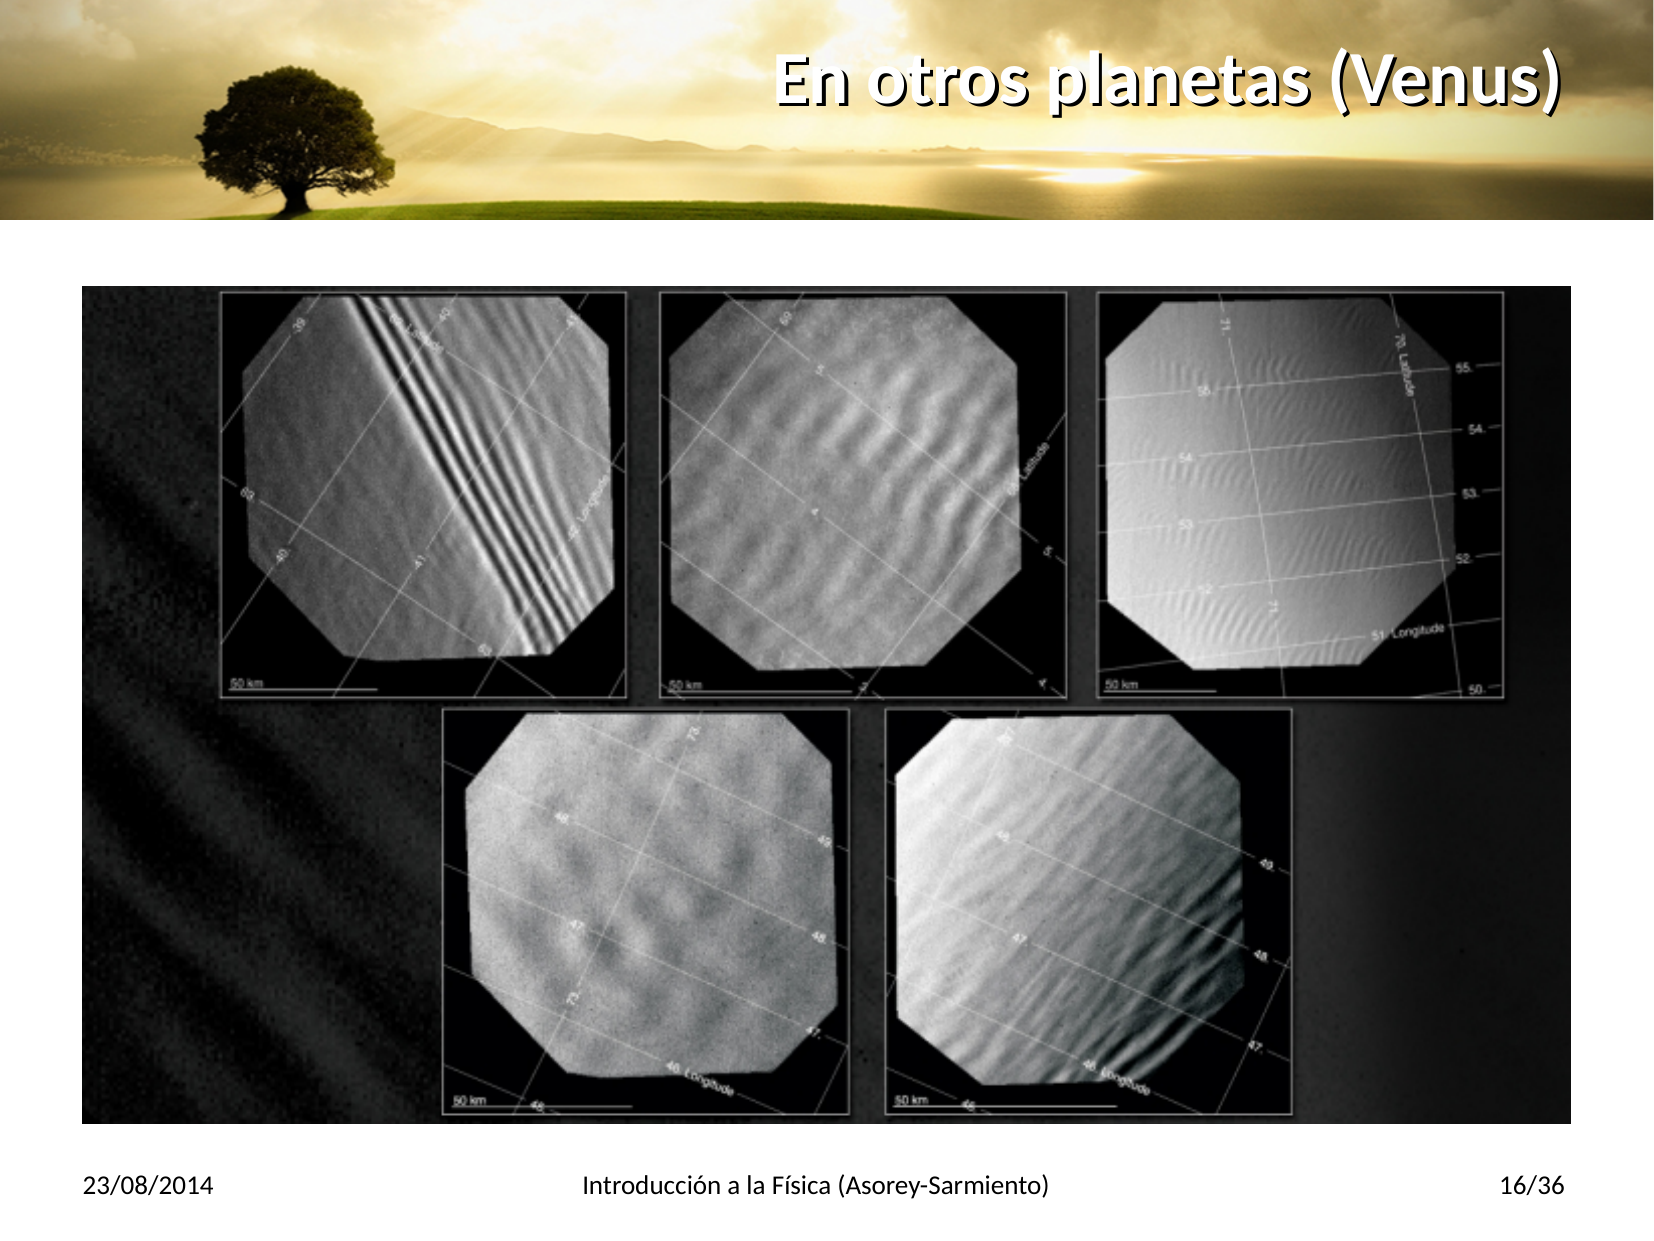

# En otros planetas (Venus)
23/08/2014
Introducción a la Física (Asorey-Sarmiento)
16